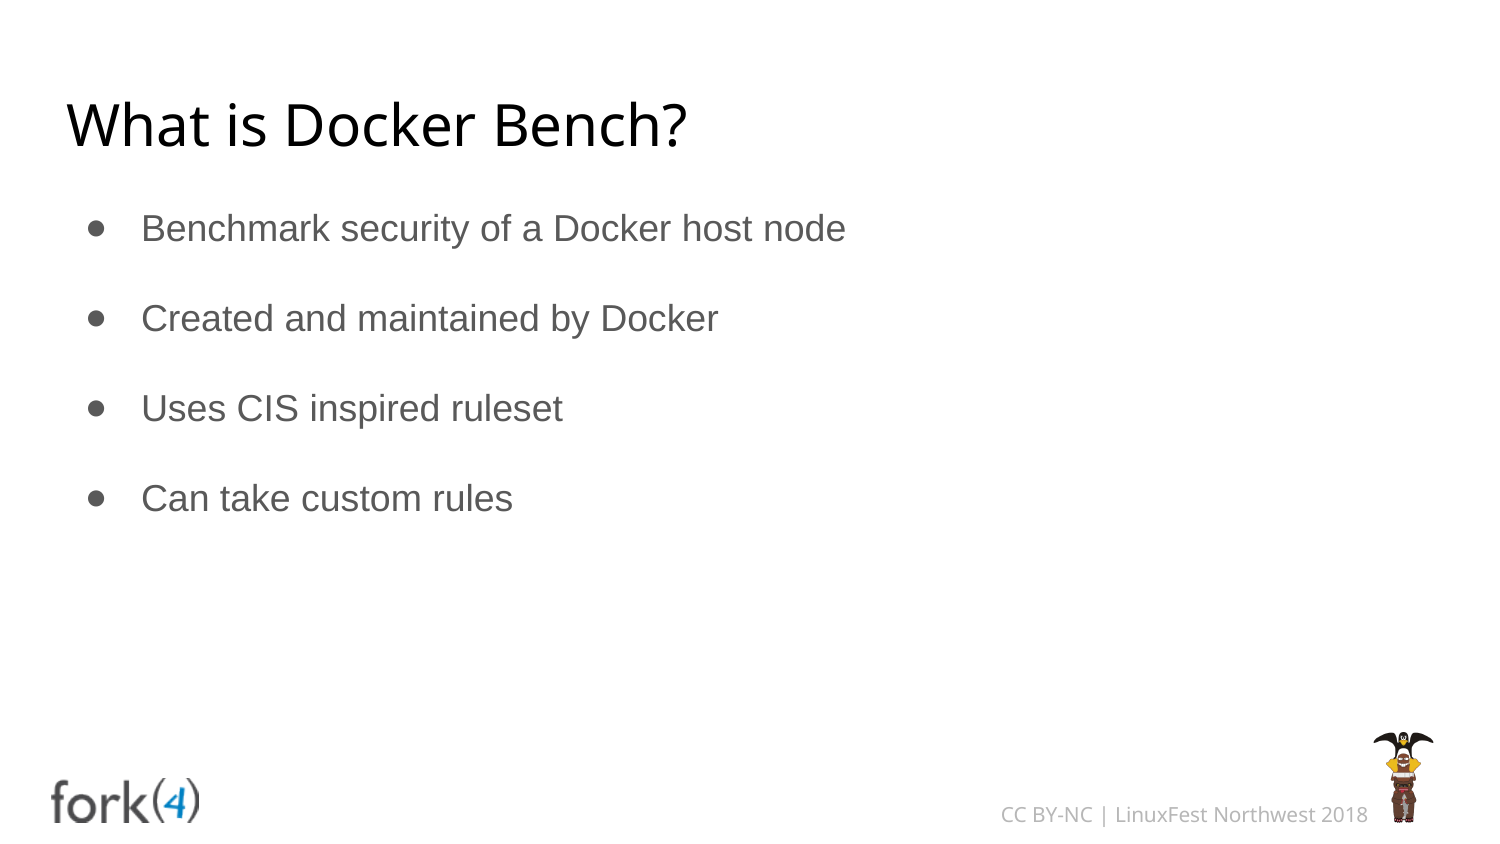

# What is Docker Bench?
Benchmark security of a Docker host node
Created and maintained by Docker
Uses CIS inspired ruleset
Can take custom rules